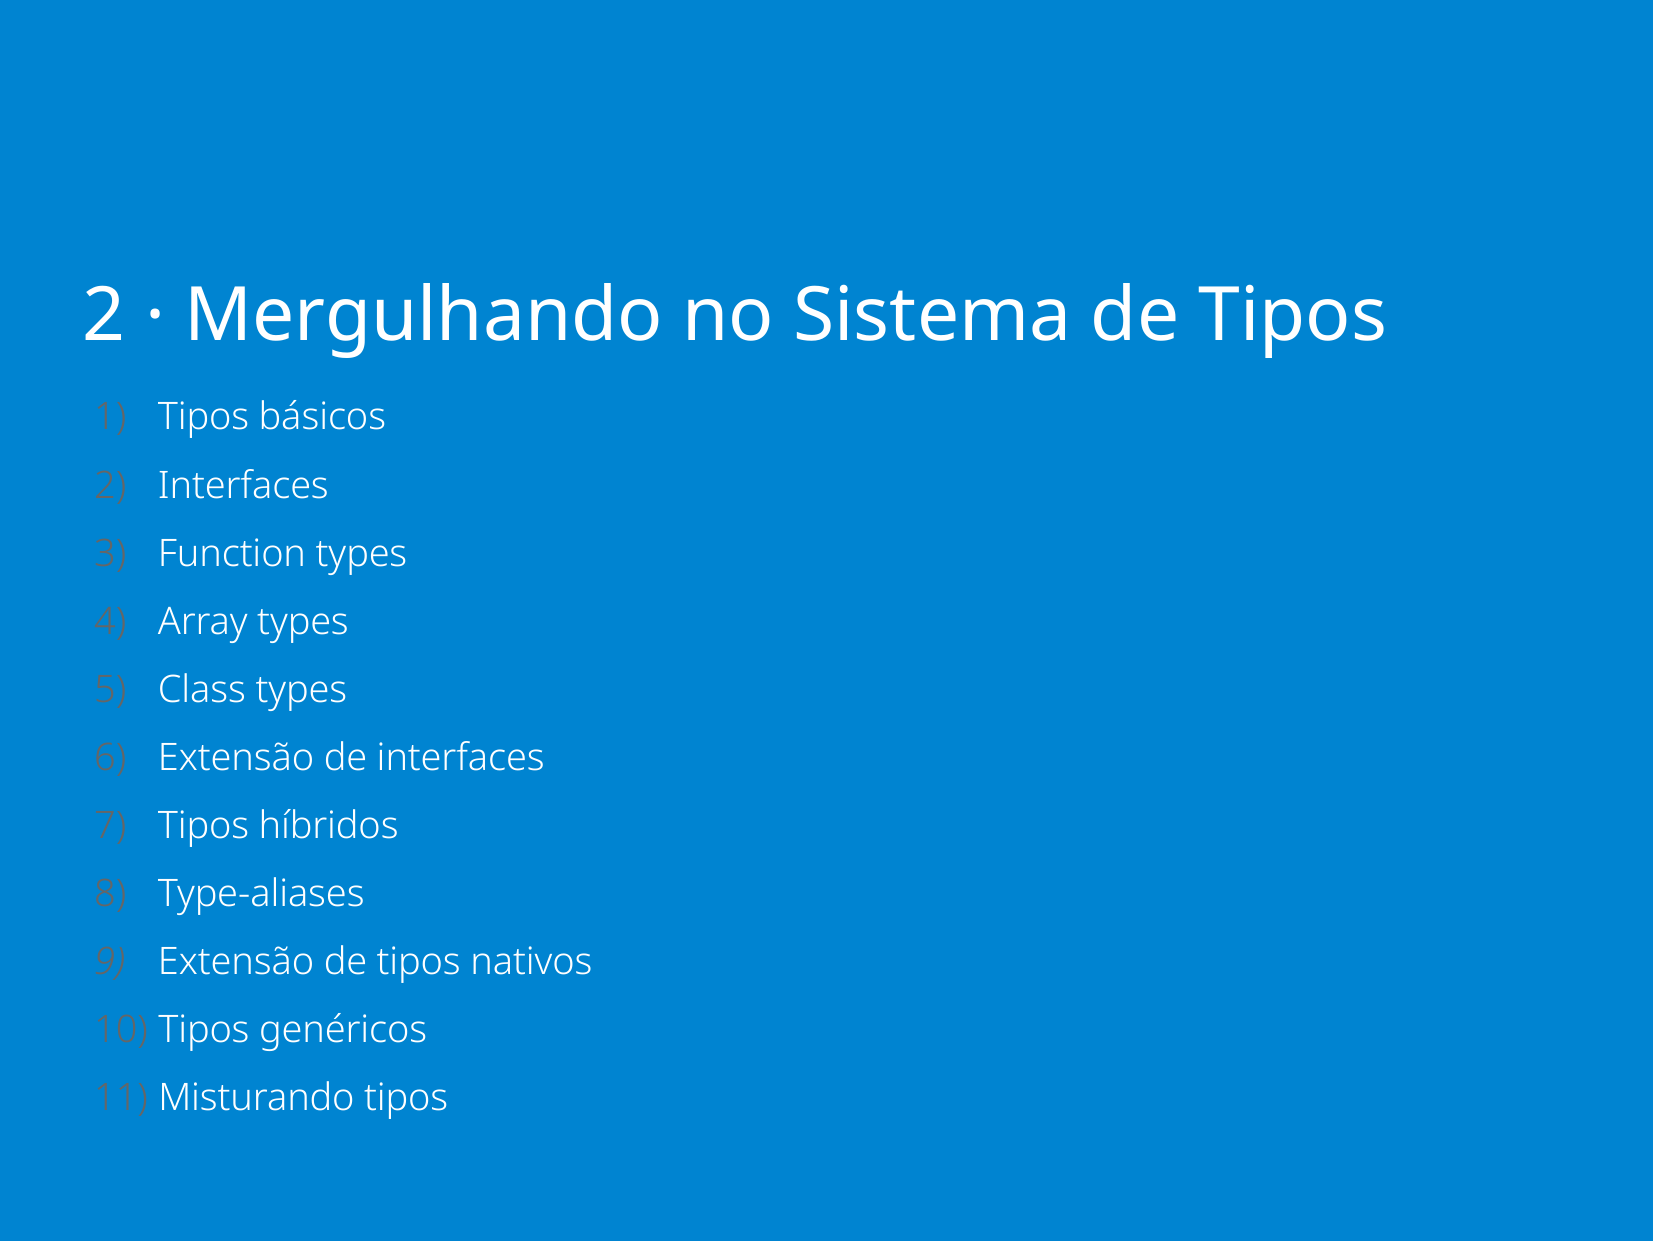

# 2 · Mergulhando no Sistema de Tipos
 Tipos básicos
 Interfaces
 Function types
 Array types
 Class types
 Extensão de interfaces
 Tipos híbridos
 Type-aliases
 Extensão de tipos nativos
 Tipos genéricos
 Misturando tipos